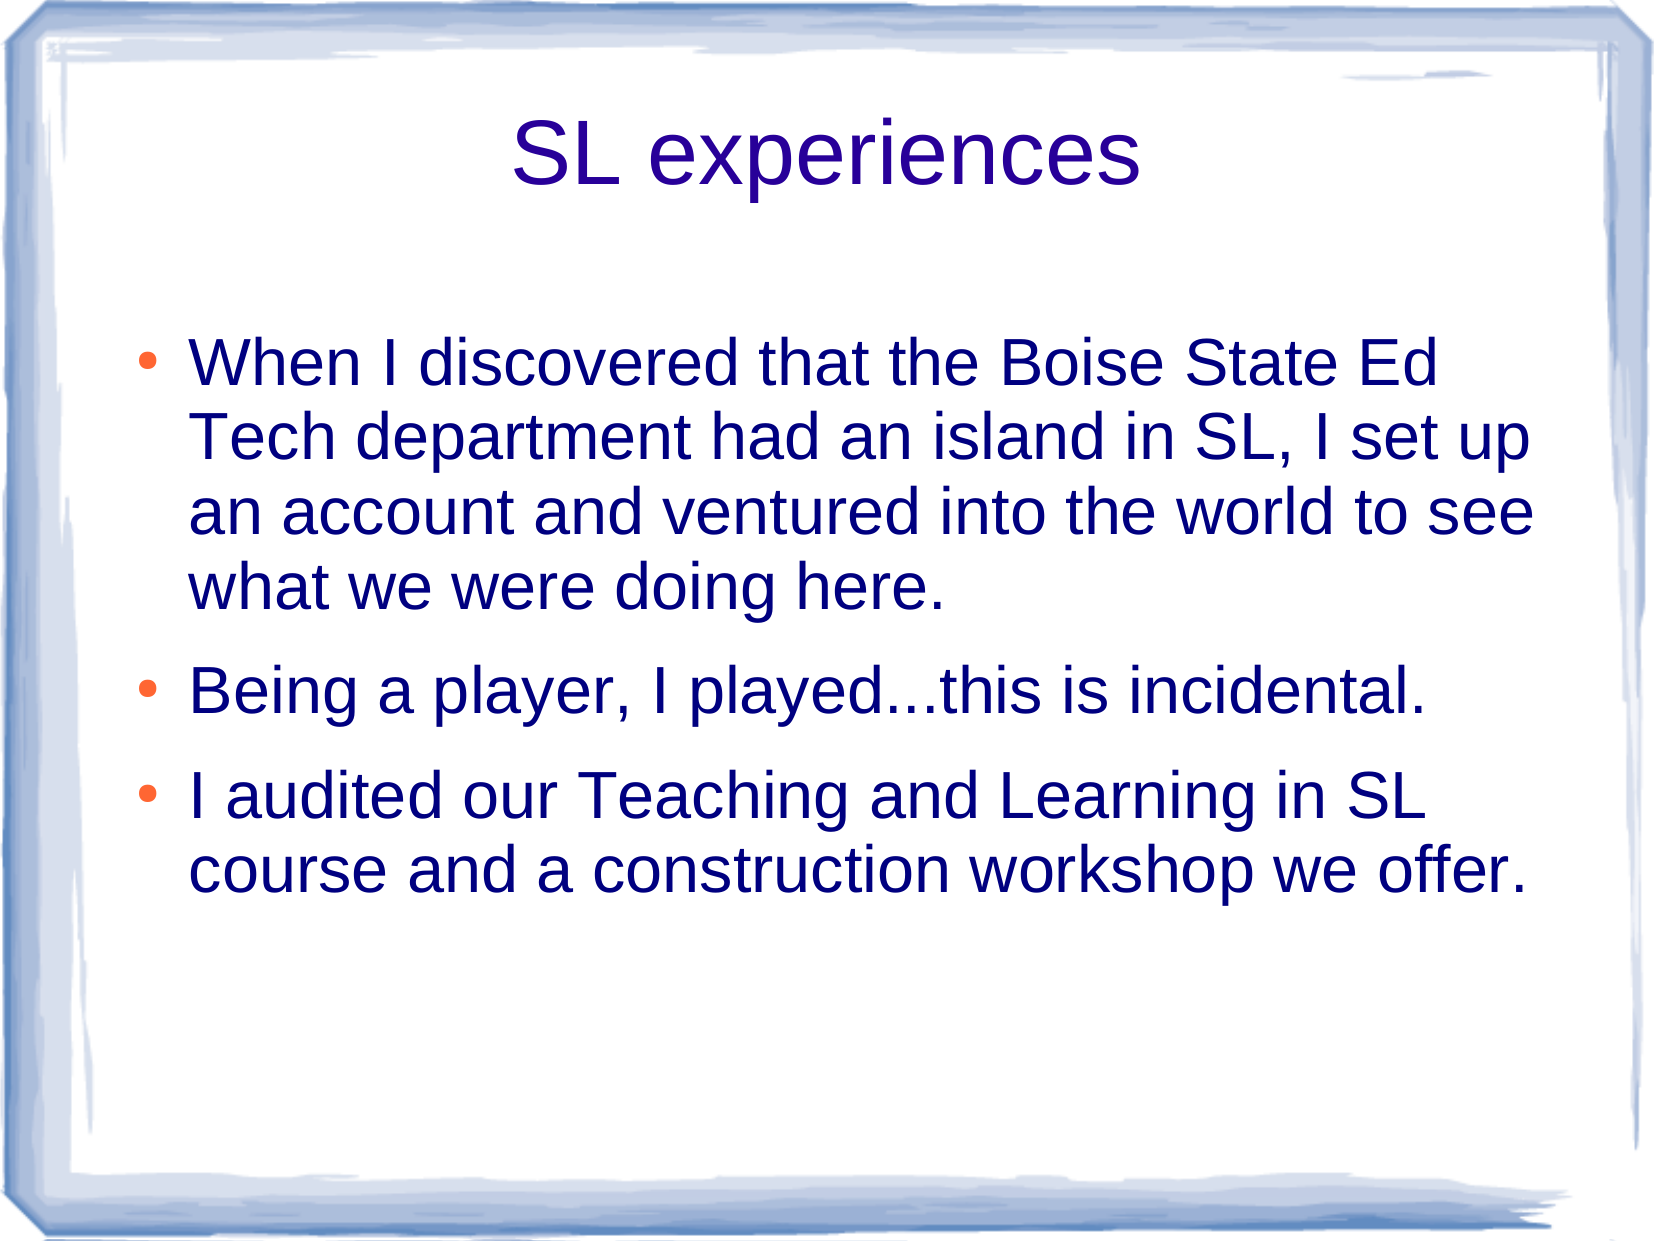

# SL experiences
When I discovered that the Boise State Ed Tech department had an island in SL, I set up an account and ventured into the world to see what we were doing here.
Being a player, I played...this is incidental.
I audited our Teaching and Learning in SL course and a construction workshop we offer.